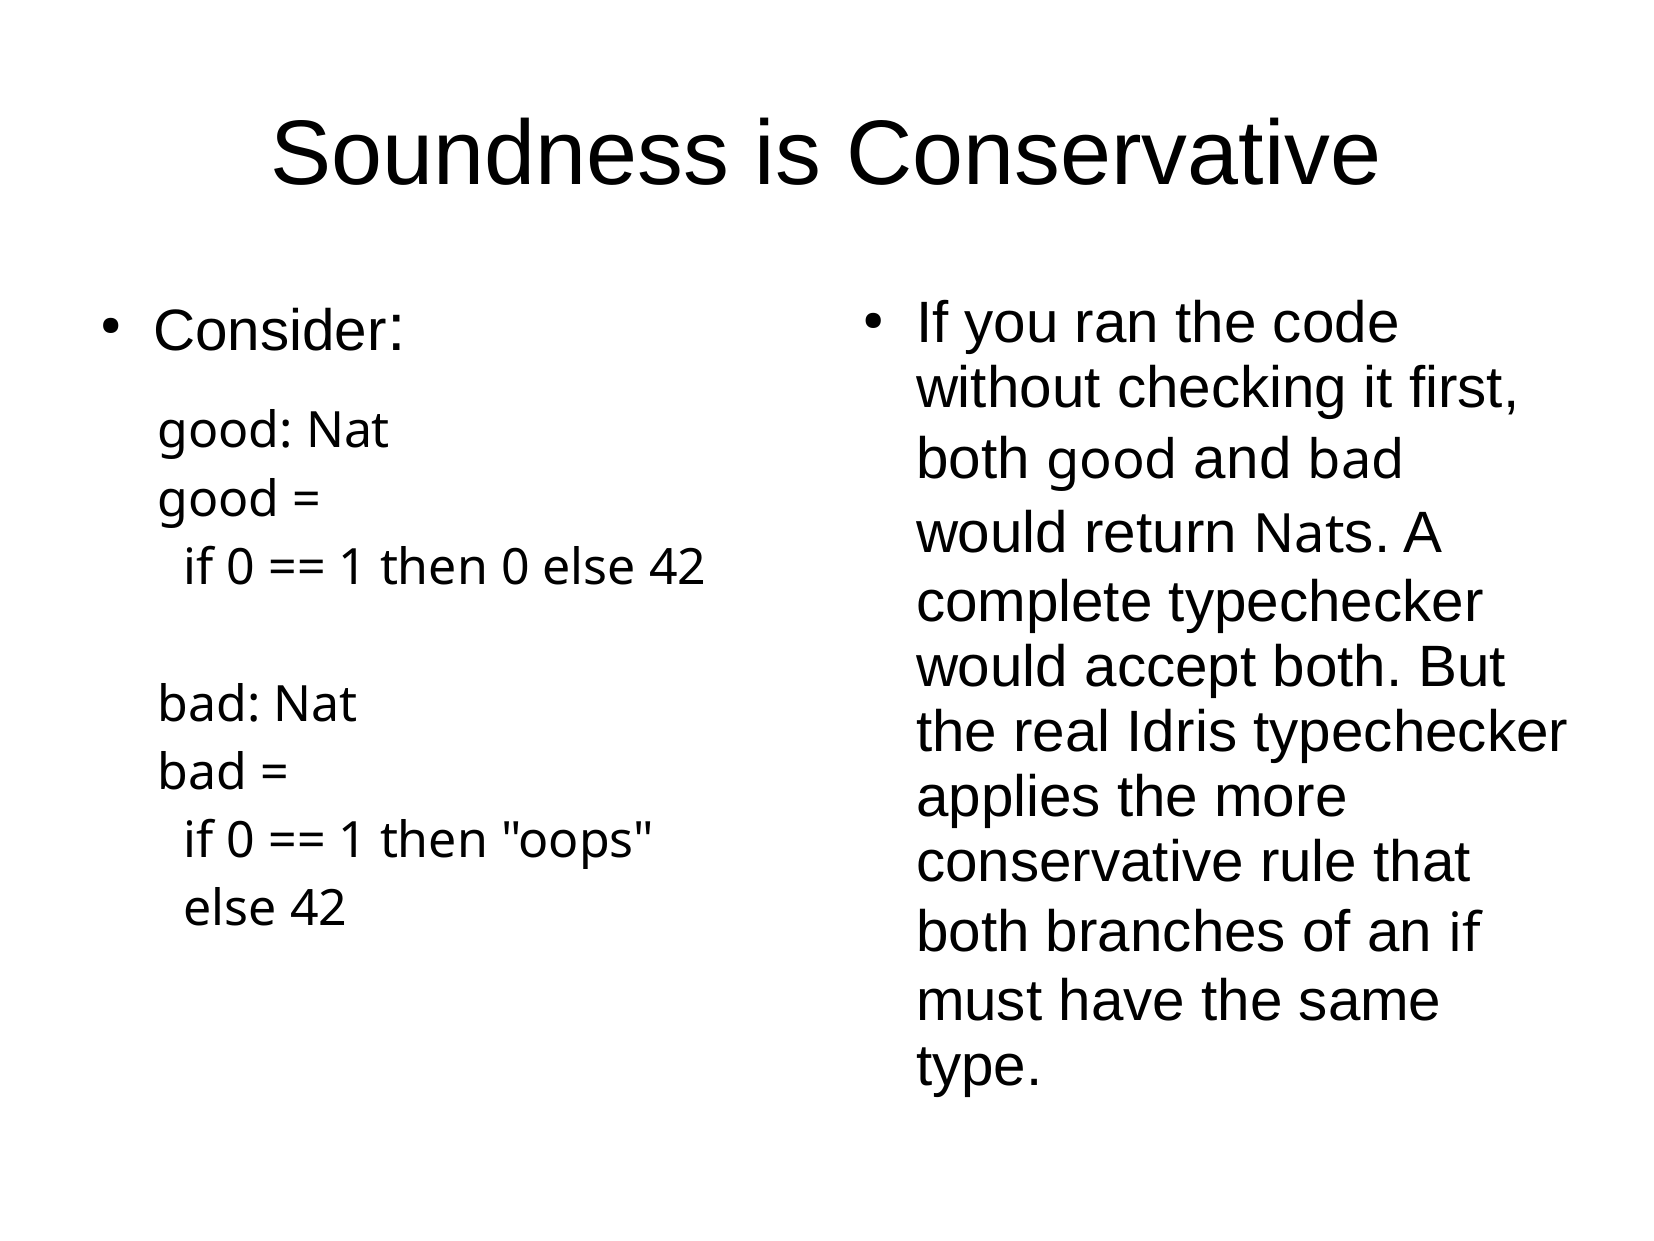

# Soundness is Conservative
Consider:
good: Nat
good =
 if 0 == 1 then 0 else 42
bad: Nat
bad =
 if 0 == 1 then "oops"
 else 42
If you ran the code without checking it first, both good and bad would return Nats. A complete typechecker would accept both. But the real Idris typechecker applies the more conservative rule that both branches of an if must have the same type.